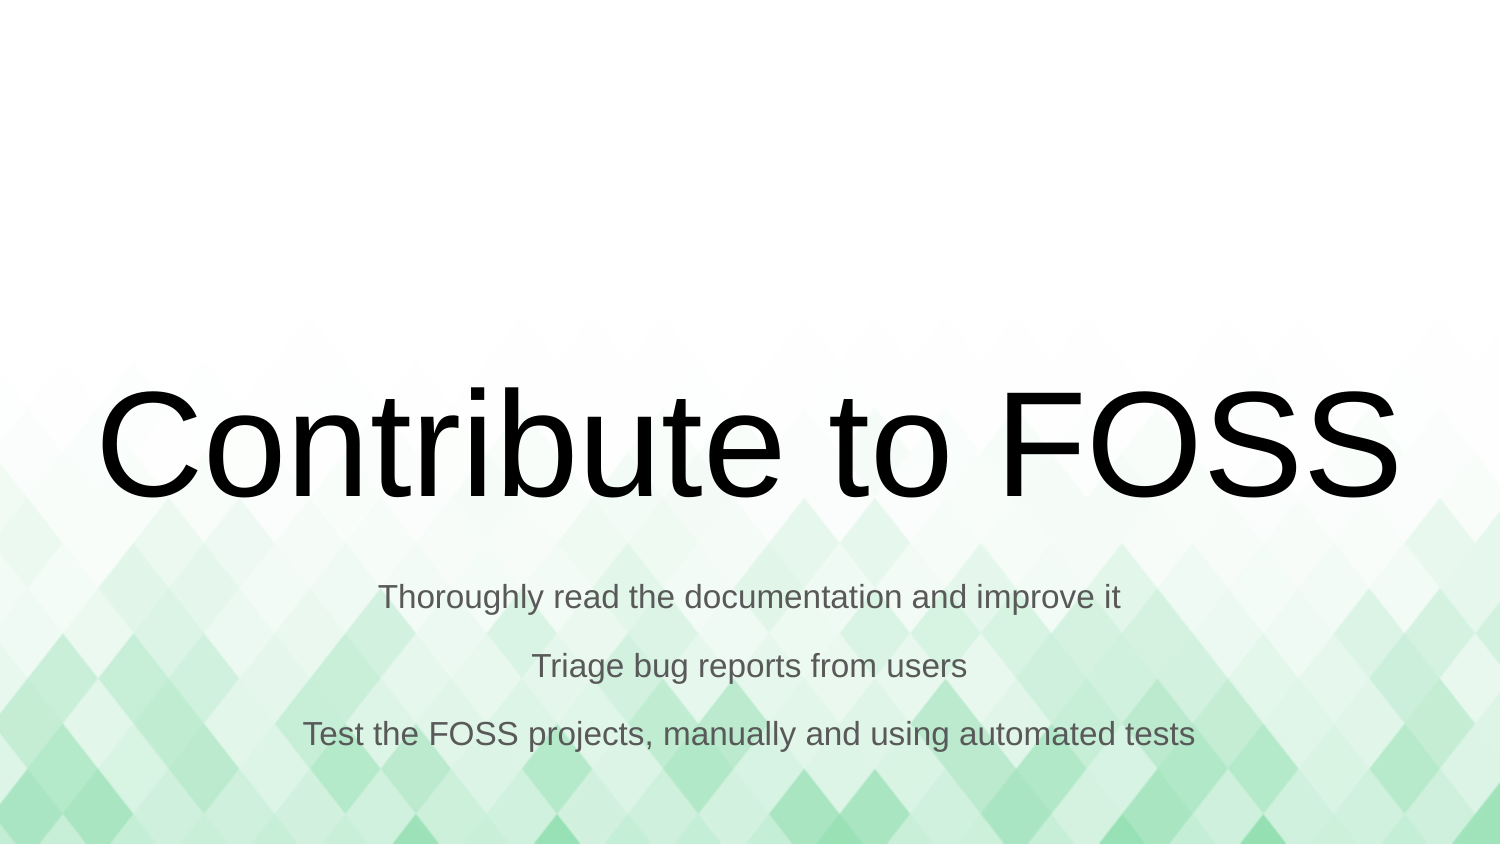

# Contribute to FOSS
Thoroughly read the documentation and improve it
Triage bug reports from users
Test the FOSS projects, manually and using automated tests